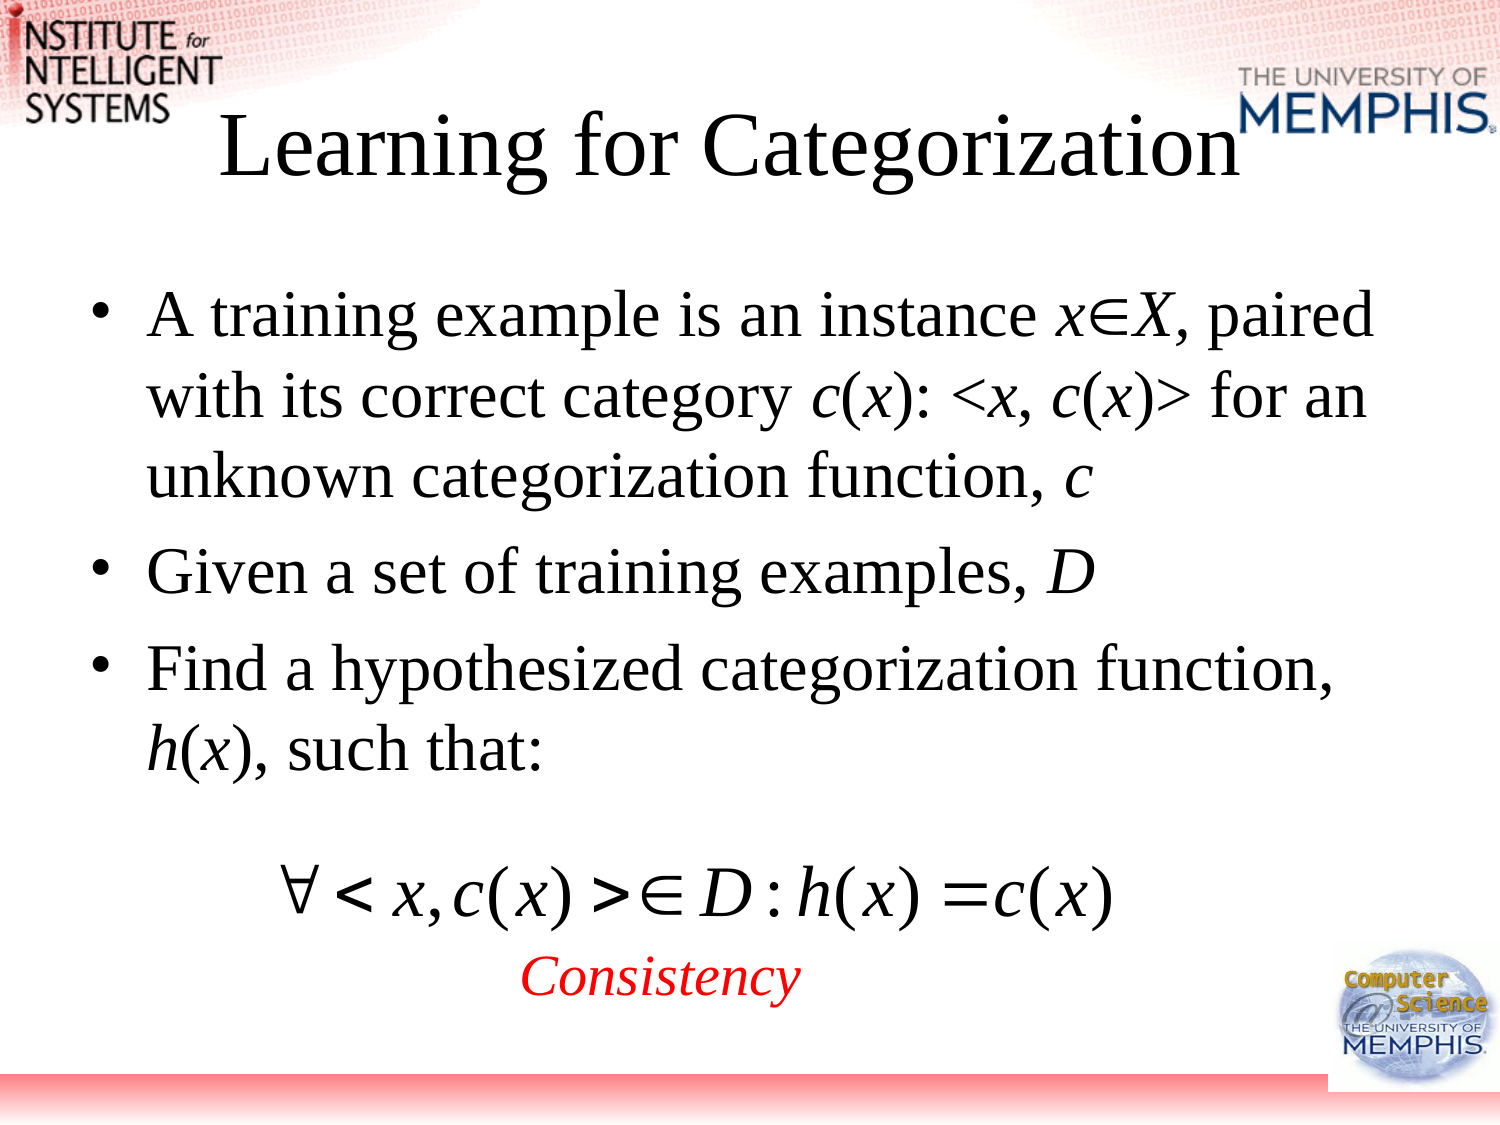

# Learning for Categorization
A training example is an instance xX, paired with its correct category c(x): <x, c(x)> for an unknown categorization function, c
Given a set of training examples, D
Find a hypothesized categorization function, h(x), such that:
Consistency